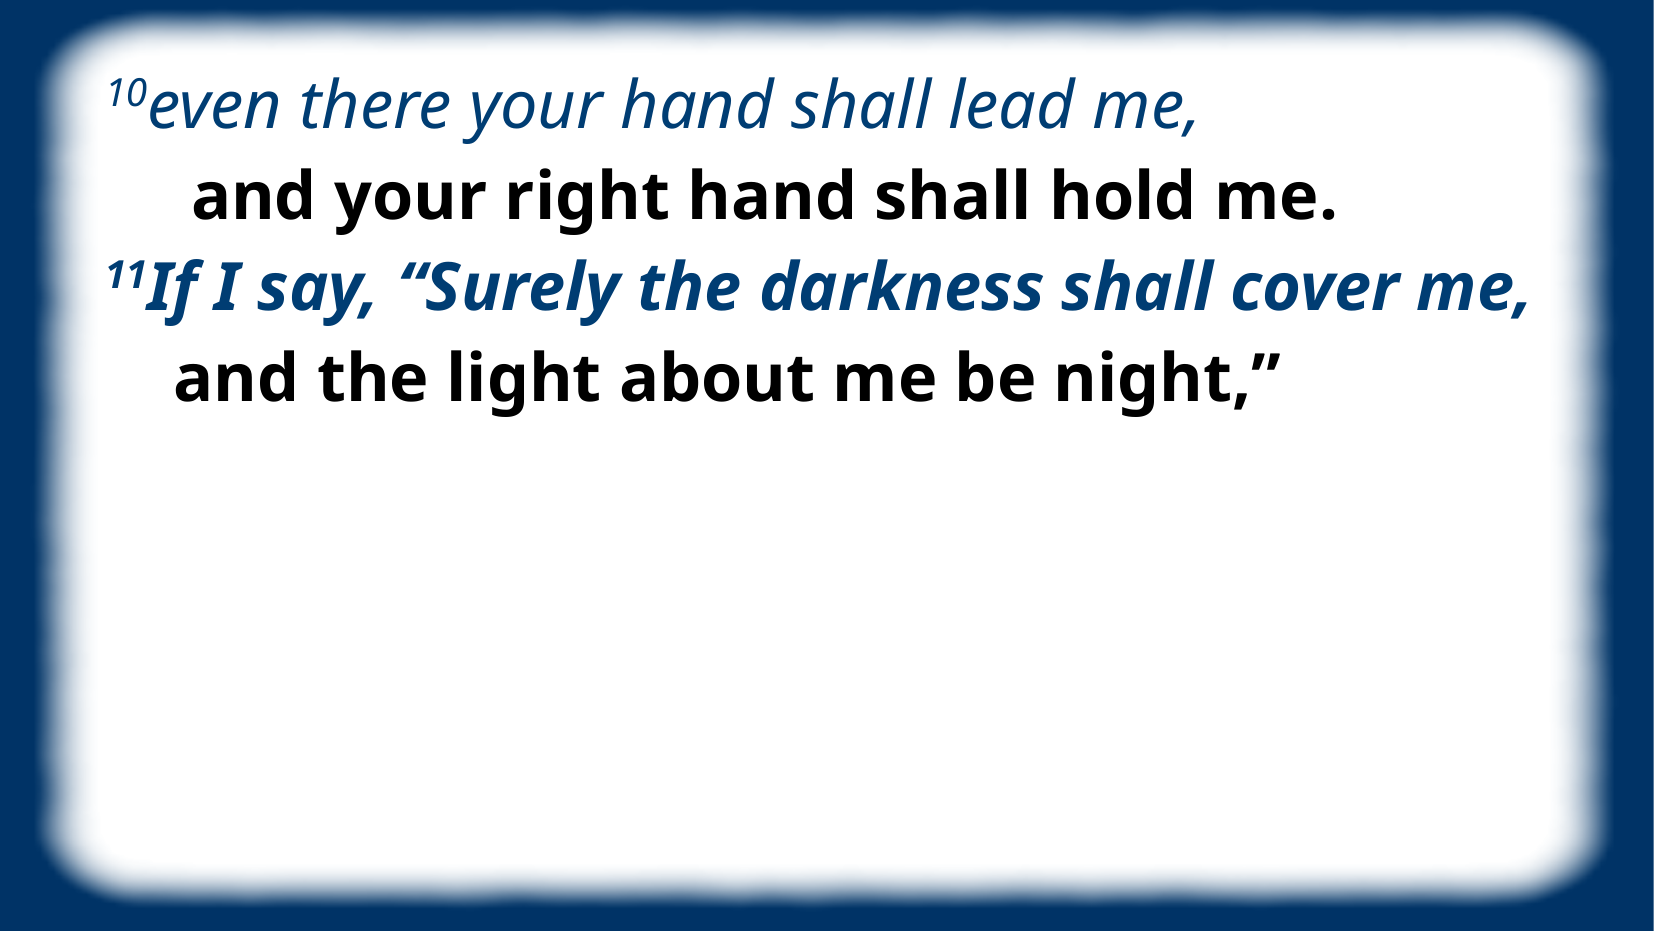

10even there your hand shall lead me,
 and your right hand shall hold me.
11If I say, “Surely the darkness shall cover me,
 and the light about me be night,”